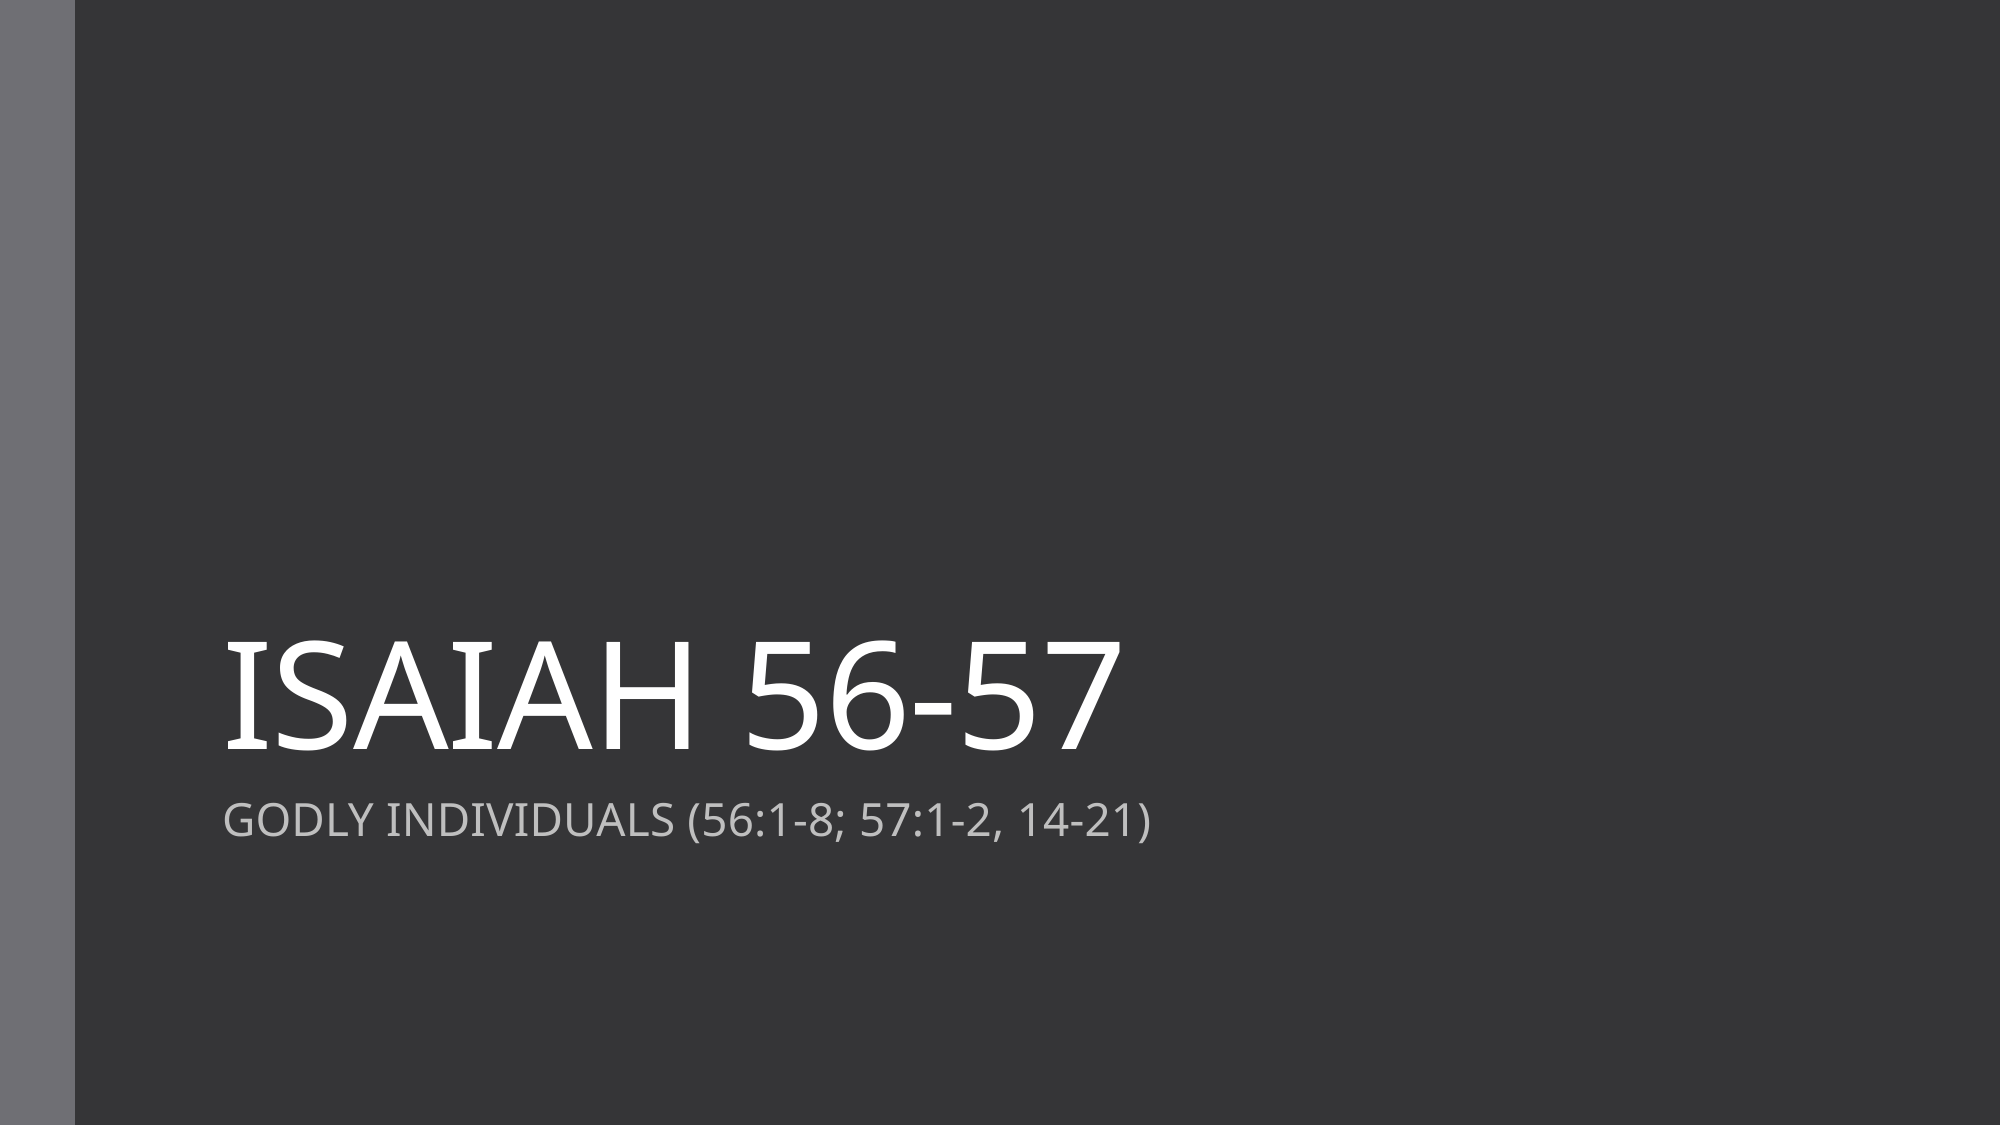

# ISAIAH 56-57
GODLY INDIVIDUALS (56:1-8; 57:1-2, 14-21)